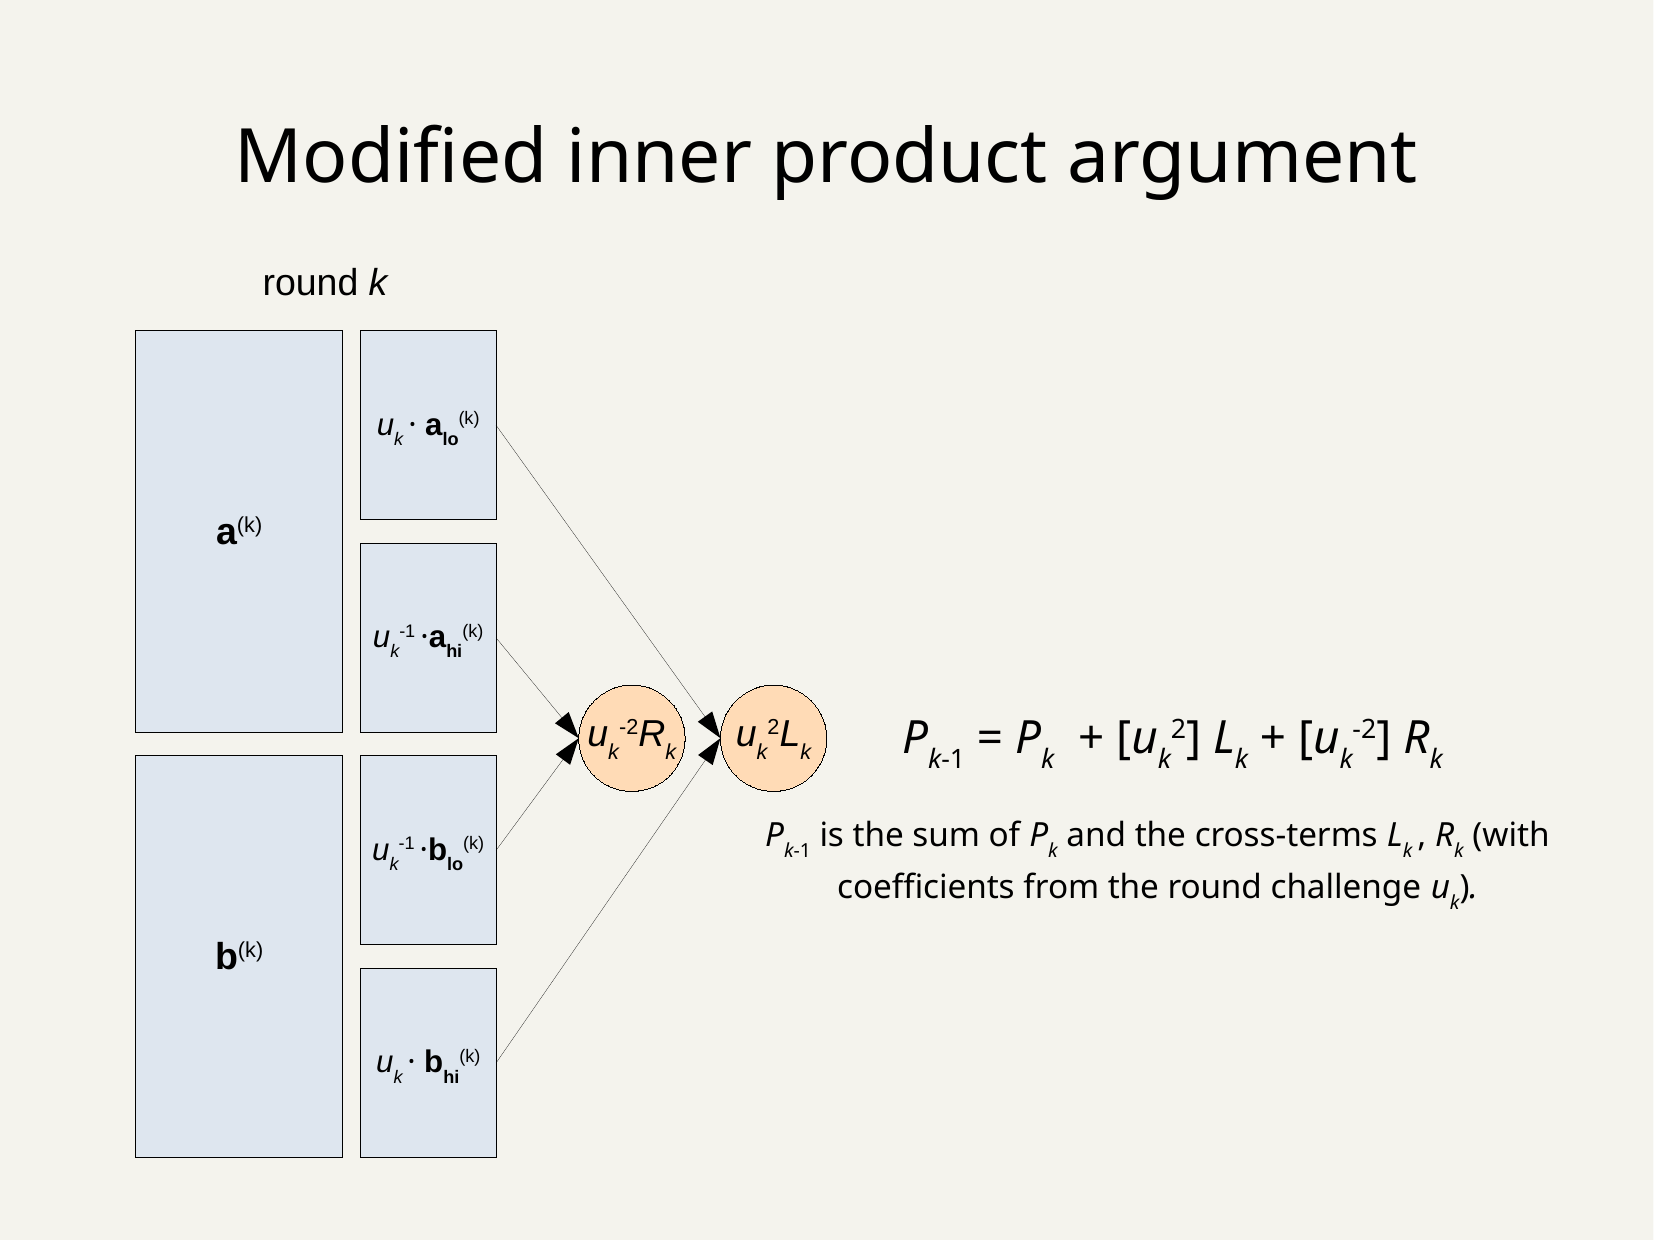

# Modified inner product argument
round k
a(k)
uk · alo(k)
uk-1 ·ahi(k)
uk-2Rk
uk2Lk
Pk-1 = Pk + [uk2] Lk + [uk-2] Rk
b(k)
uk-1 ·blo(k)
Pk-1 is the sum of Pk and the cross-terms Lk , Rk (with coefficients from the round challenge uk).
uk · bhi(k)